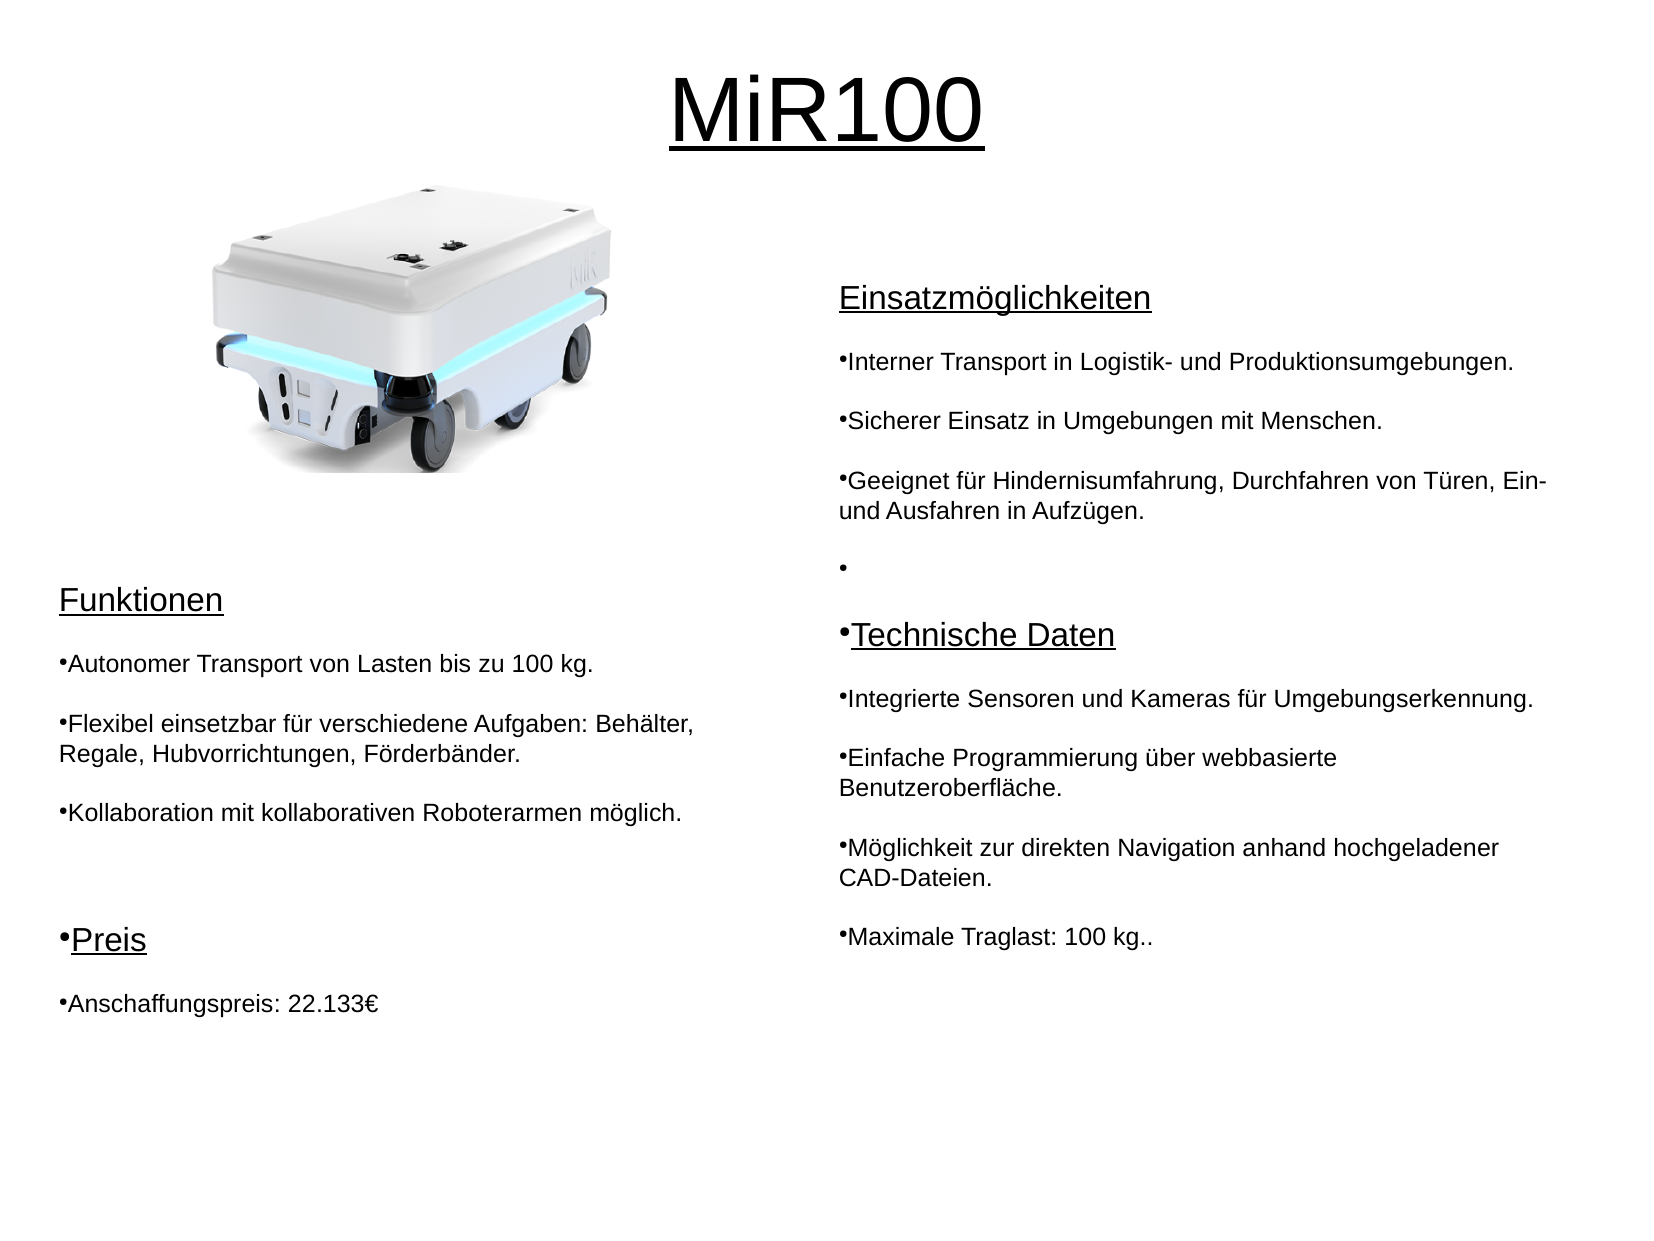

# MiR100
Einsatzmöglichkeiten
Interner Transport in Logistik- und Produktionsumgebungen.
Sicherer Einsatz in Umgebungen mit Menschen.
Geeignet für Hindernisumfahrung, Durchfahren von Türen, Ein- und Ausfahren in Aufzügen.
Technische Daten
Integrierte Sensoren und Kameras für Umgebungserkennung.
Einfache Programmierung über webbasierte Benutzeroberfläche.
Möglichkeit zur direkten Navigation anhand hochgeladener CAD-Dateien.
Maximale Traglast: 100 kg..
Funktionen
Autonomer Transport von Lasten bis zu 100 kg.
Flexibel einsetzbar für verschiedene Aufgaben: Behälter, Regale, Hubvorrichtungen, Förderbänder.
Kollaboration mit kollaborativen Roboterarmen möglich.
Preis
Anschaffungspreis: 22.133€